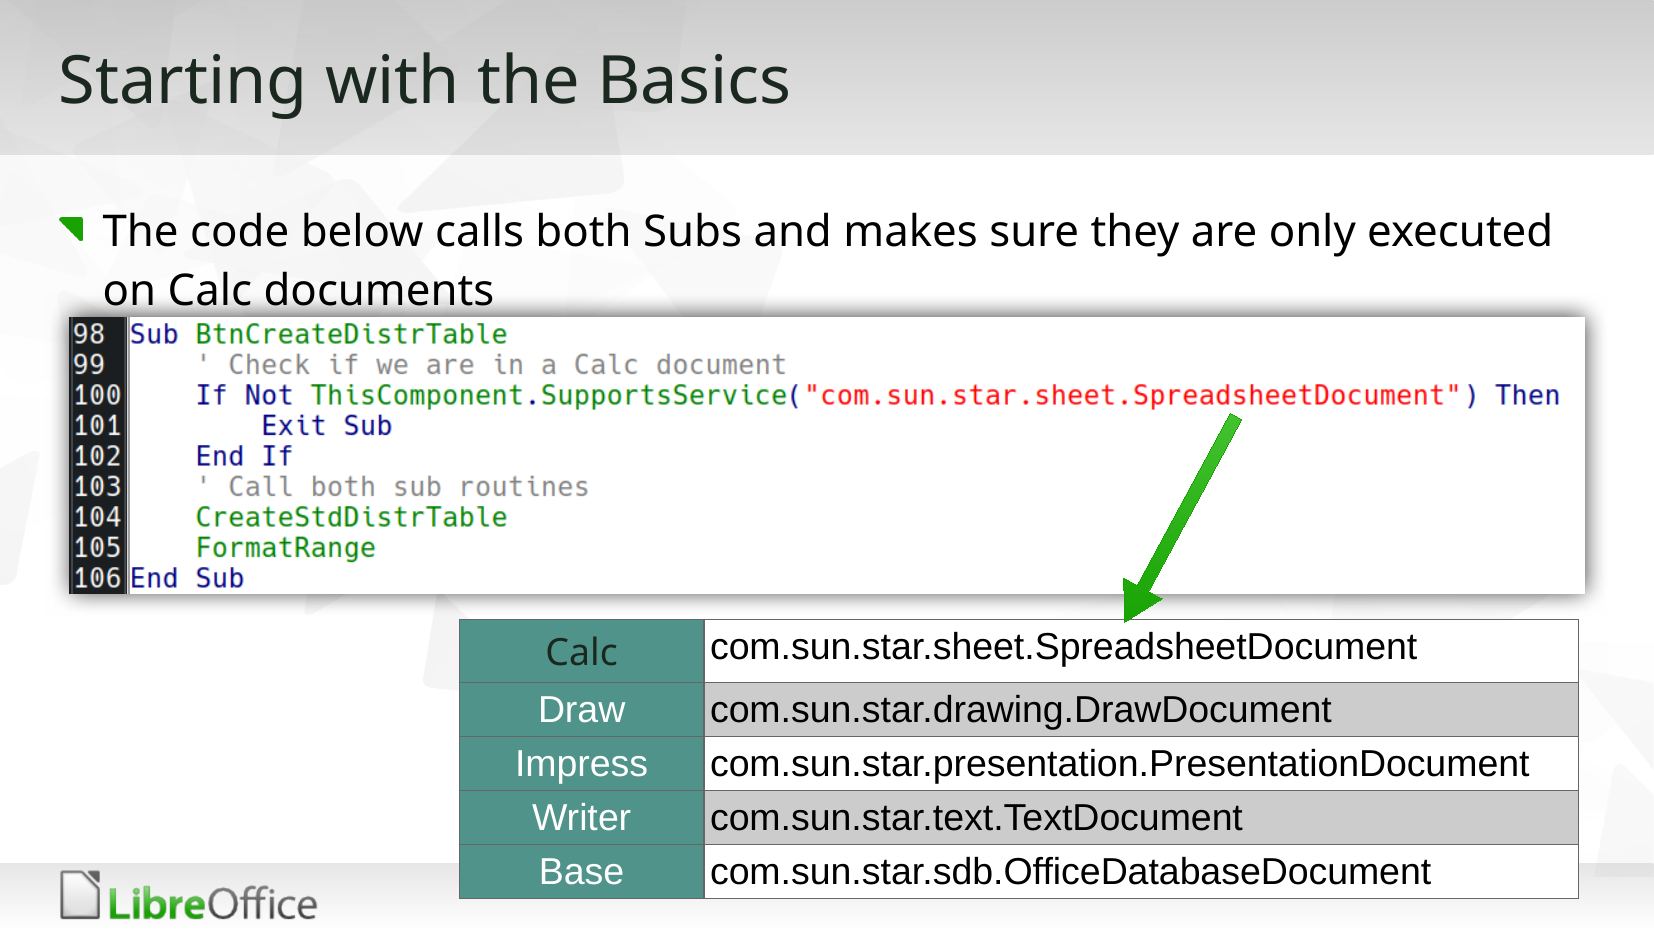

# Starting with the Basics
The code below calls both Subs and makes sure they are only executed on Calc documents
| Calc | com.sun.star.sheet.SpreadsheetDocument |
| --- | --- |
| Draw | com.sun.star.drawing.DrawDocument |
| Impress | com.sun.star.presentation.PresentationDocument |
| Writer | com.sun.star.text.TextDocument |
| Base | com.sun.star.sdb.OfficeDatabaseDocument |